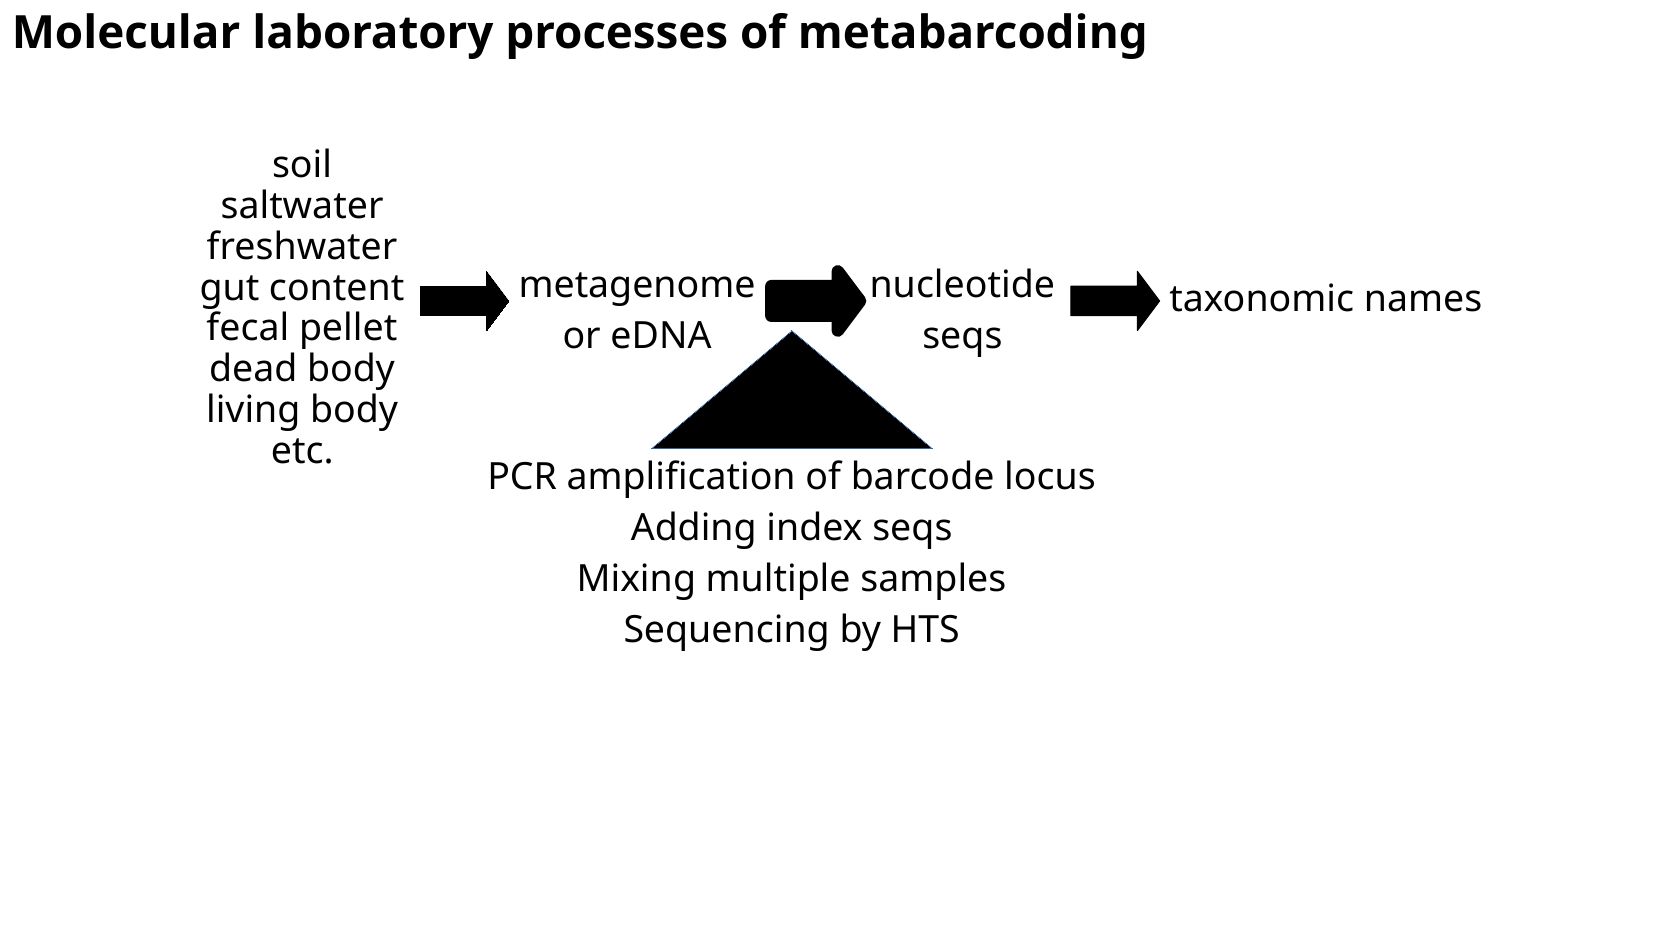

# Molecular laboratory processes of metabarcoding
soil
saltwater
freshwater
gut content
fecal pellet
dead body
living body
etc.
metagenome
or eDNA
nucleotide
seqs
taxonomic names
PCR amplification of barcode locus
Adding index seqs
Mixing multiple samples
Sequencing by HTS